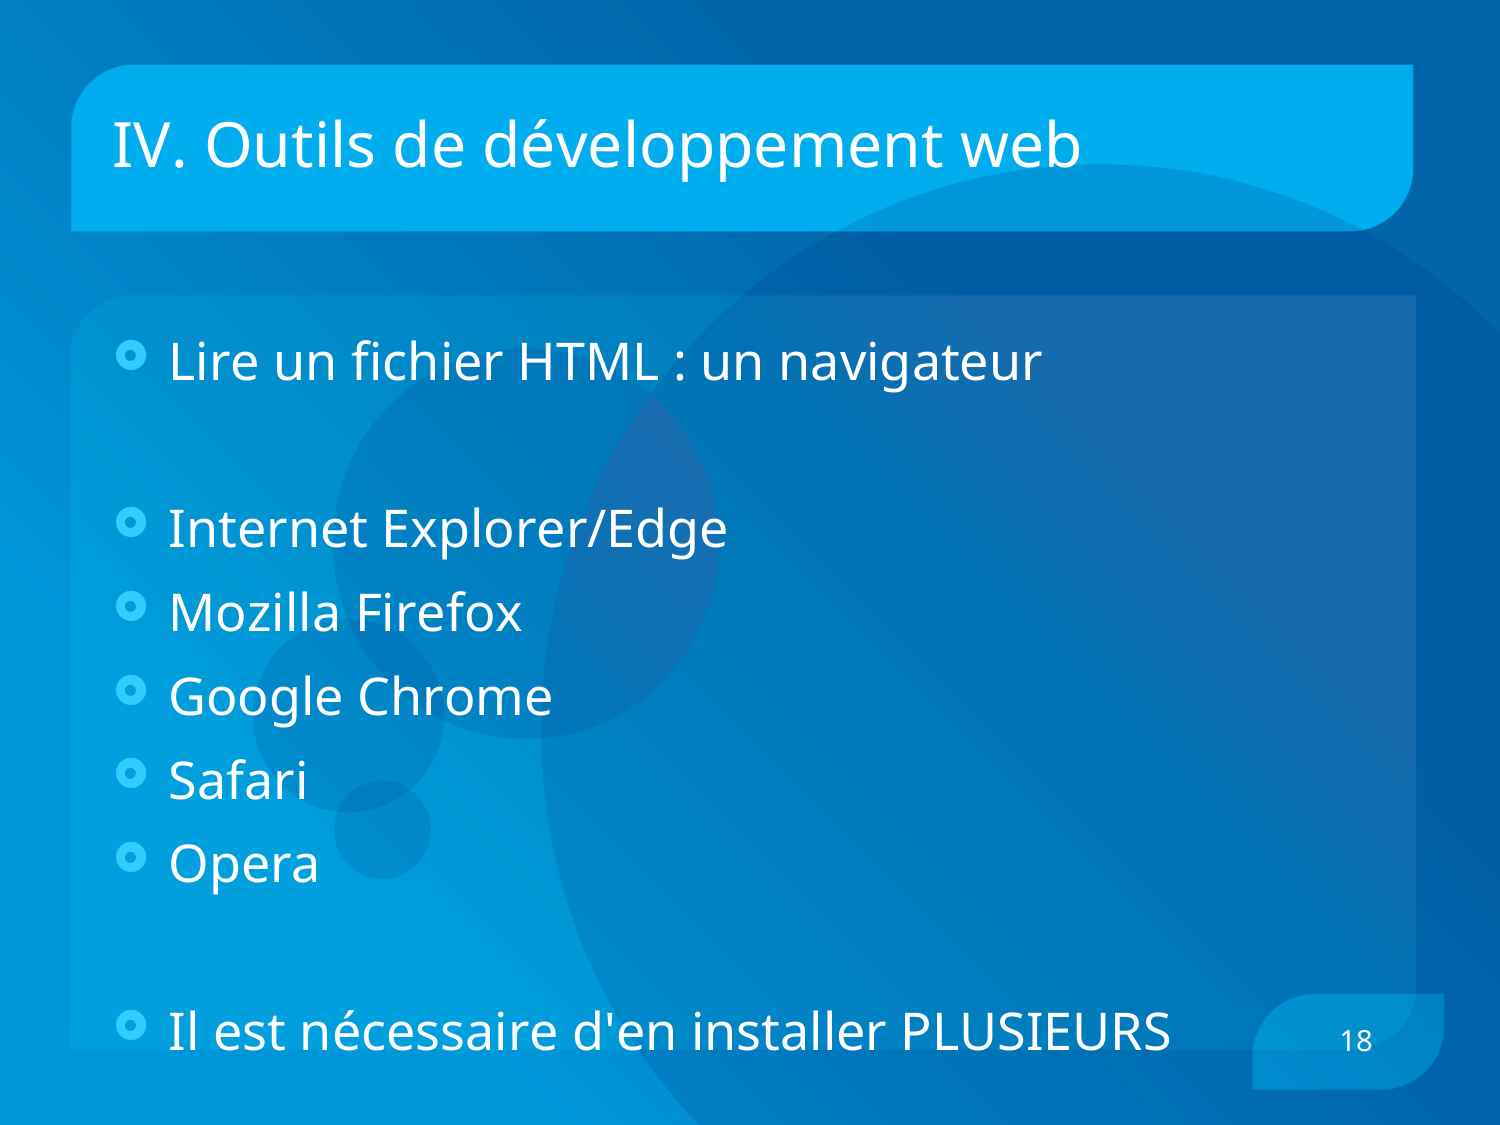

# IV. Outils de développement web
Lire un fichier HTML : un navigateur
Internet Explorer/Edge
Mozilla Firefox
Google Chrome
Safari
Opera
Il est nécessaire d'en installer PLUSIEURS
18